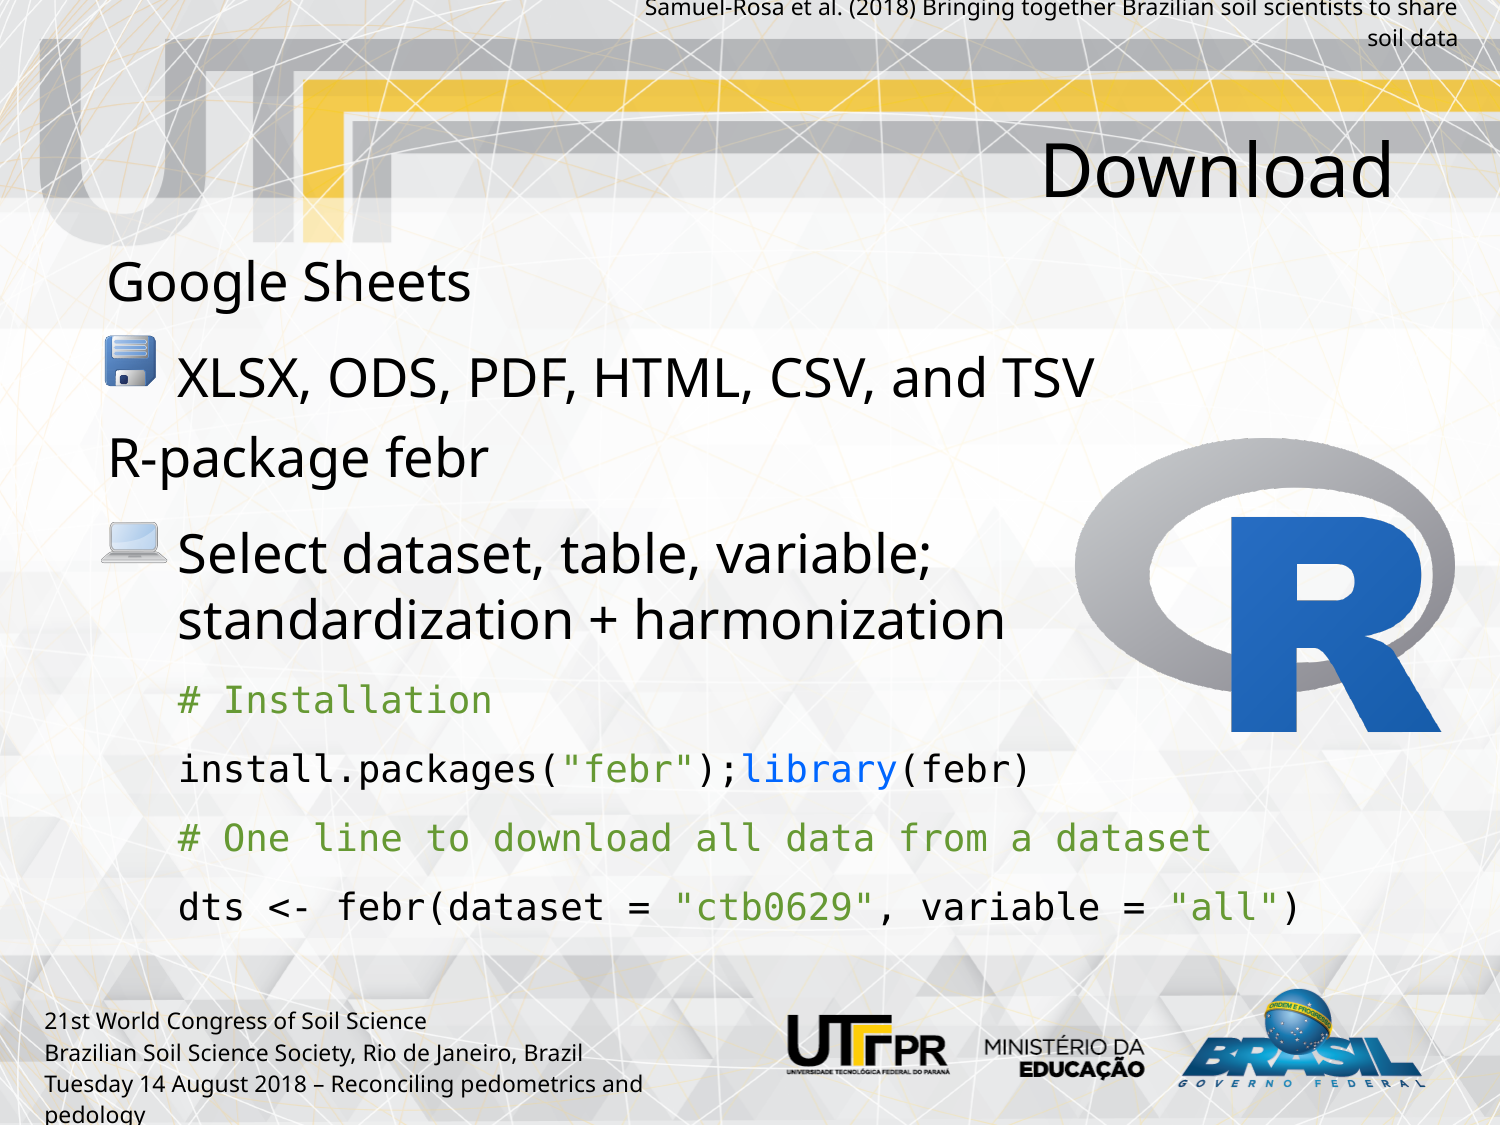

Samuel-Rosa et al. (2018) Bringing together Brazilian soil scientists to share soil data
# Download
Google Sheets
XLSX, ODS, PDF, HTML, CSV, and TSV
R-package febr
Select dataset, table, variable; 			standardization + harmonization
# Installation
install.packages("febr");library(febr)
# One line to download all data from a dataset
dts <‐ febr(dataset = "ctb0629", variable = "all")
21st World Congress of Soil Science
Brazilian Soil Science Society, Rio de Janeiro, Brazil
Tuesday 14 August 2018 – Reconciling pedometrics and pedology